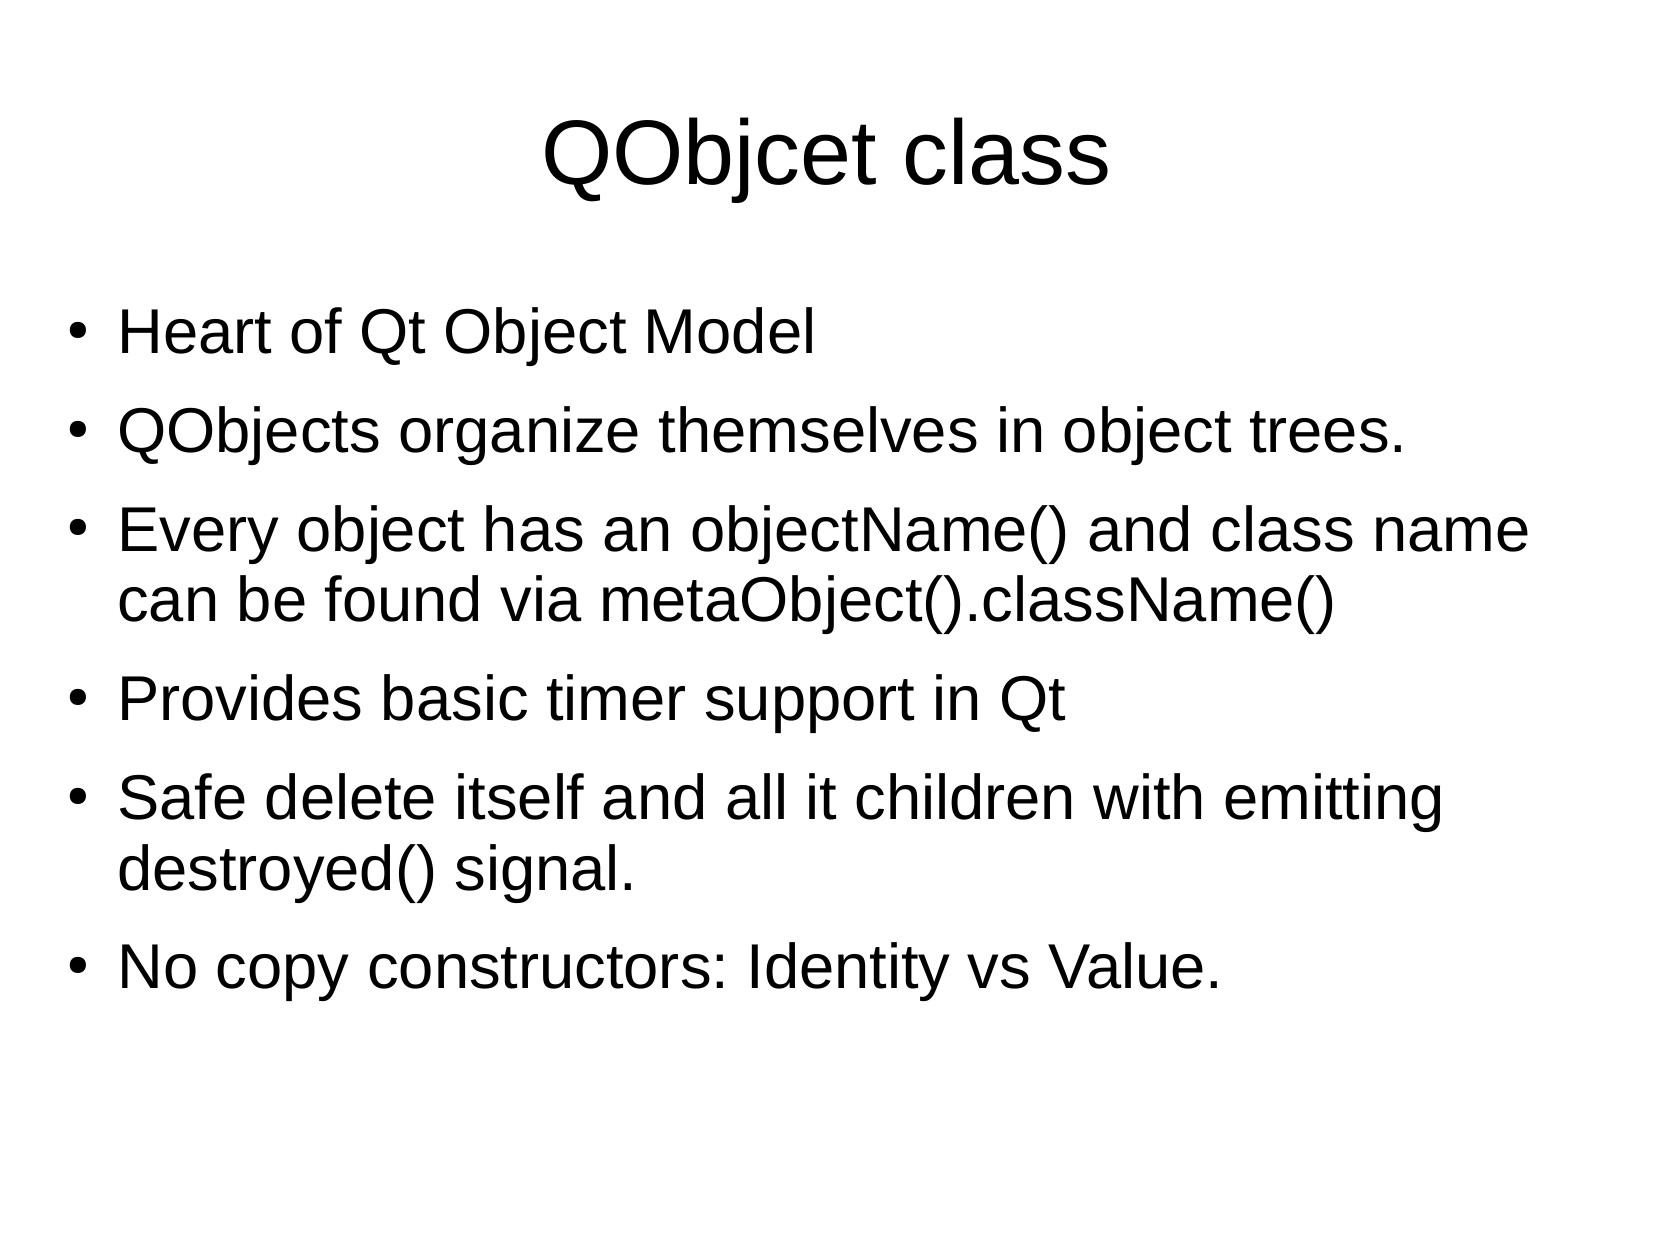

# QObjcet class
Heart of Qt Object Model
QObjects organize themselves in object trees.
Every object has an objectName() and class name can be found via metaObject().className()
Provides basic timer support in Qt
Safe delete itself and all it children with emitting destroyed() signal.
No copy constructors: Identity vs Value.